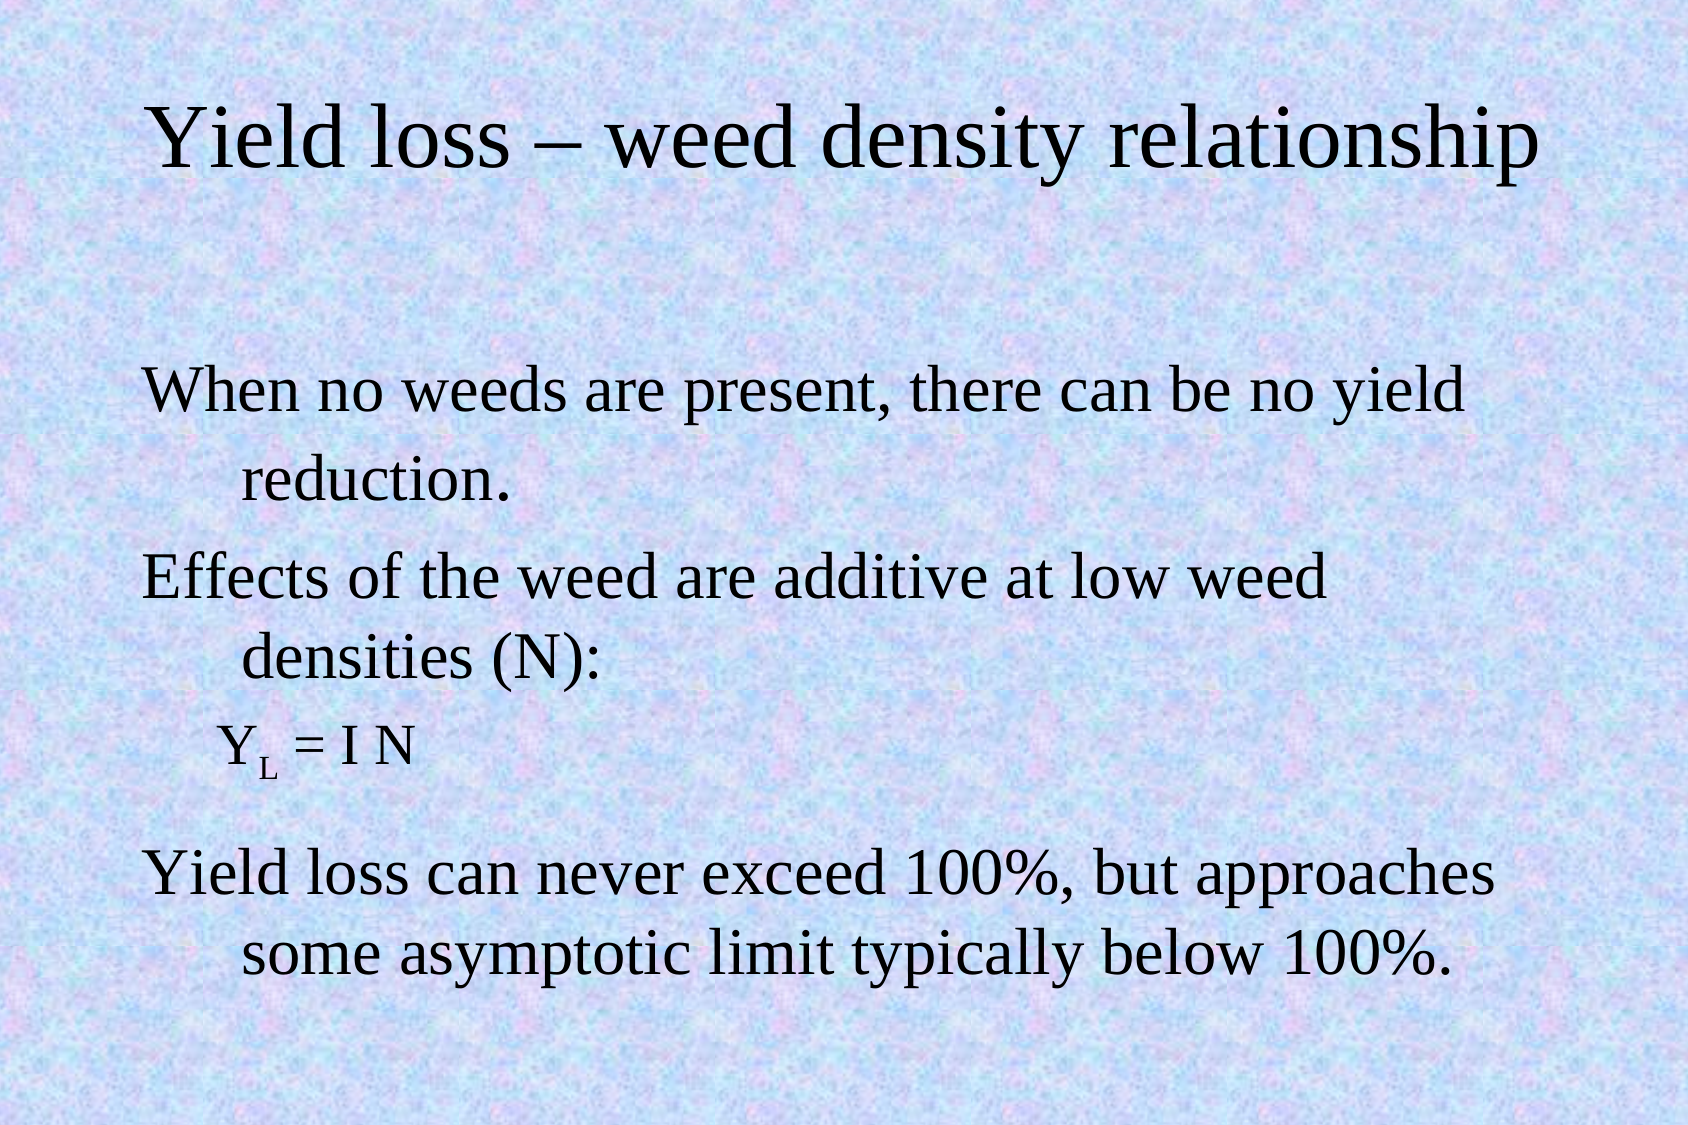

# Yield loss – weed density relationship
When no weeds are present, there can be no yield reduction.
Effects of the weed are additive at low weed densities (N):
YL = I N
Yield loss can never exceed 100%, but approaches some asymptotic limit typically below 100%.